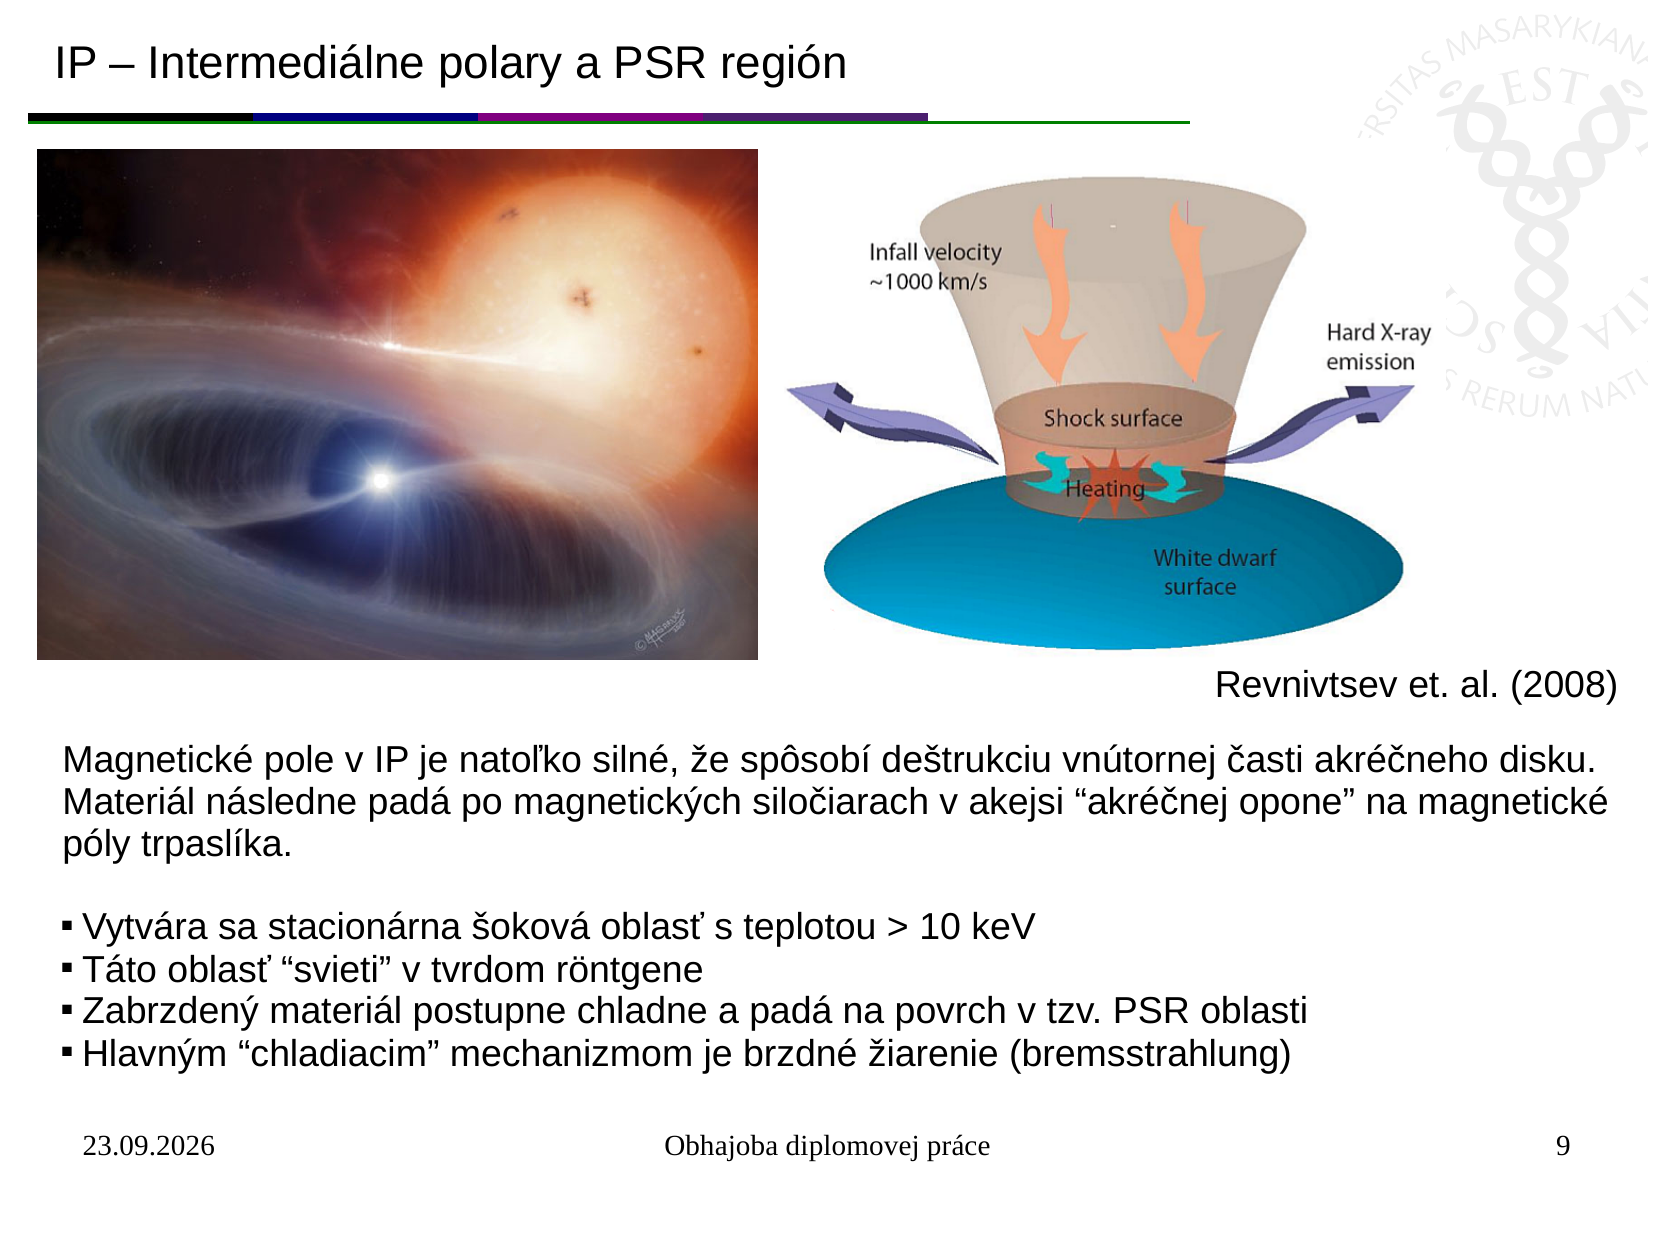

IP – Intermediálne polary a PSR región
Revnivtsev et. al. (2008)
Magnetické pole v IP je natoľko silné, že spôsobí deštrukciu vnútornej časti akréčneho disku.
Materiál následne padá po magnetických siločiarach v akejsi “akréčnej opone” na magnetické
póly trpaslíka.
 Vytvára sa stacionárna šoková oblasť s teplotou > 10 keV
 Táto oblasť “svieti” v tvrdom röntgene
 Zabrzdený materiál postupne chladne a padá na povrch v tzv. PSR oblasti
 Hlavným “chladiacim” mechanizmom je brzdné žiarenie (bremsstrahlung)
Obhajoba diplomovej práce
9